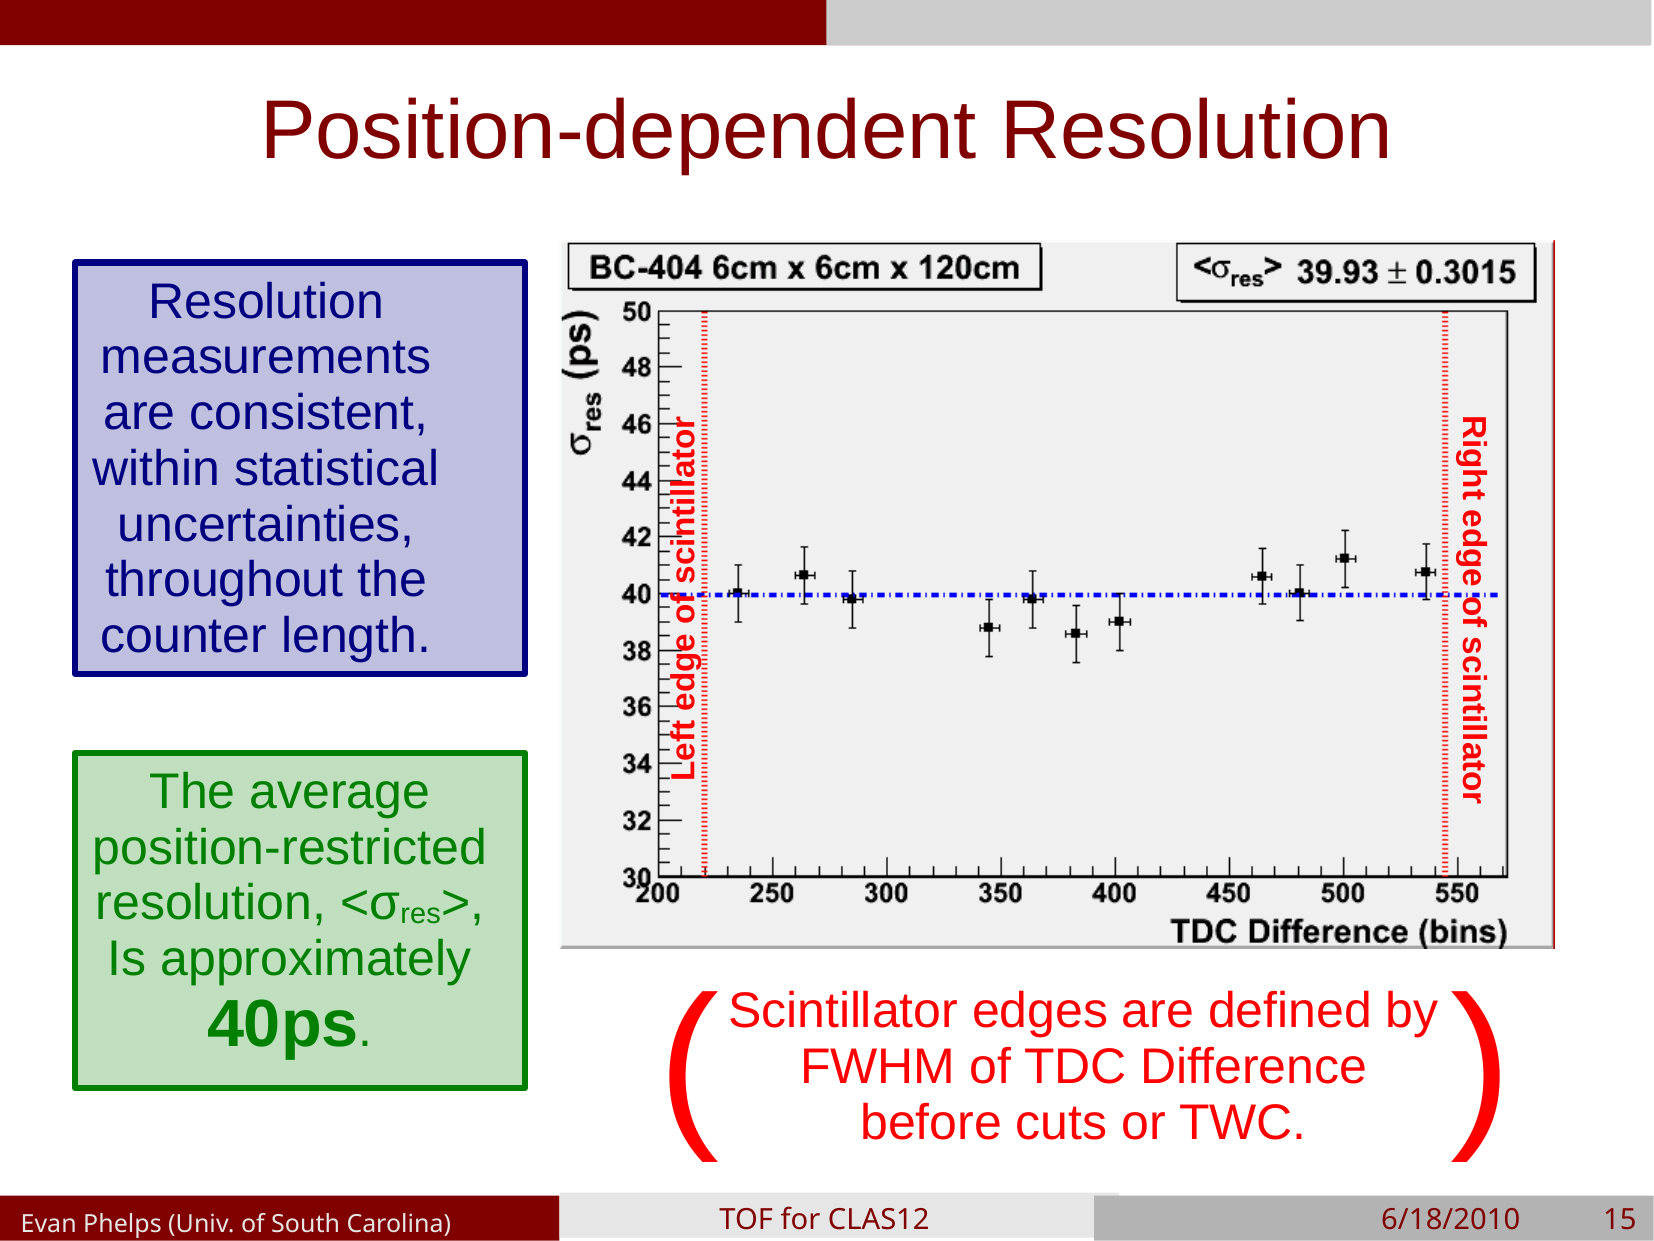

# Position-dependent Resolution
Resolution measurements are consistent, within statistical uncertainties, throughout the counter length.
Left edge of scintillator
Right edge of scintillator
The average position-restricted resolution, <σres>,
Is approximately 40ps.
(
)
Scintillator edges are defined by
FWHM of TDC Difference
before cuts or TWC.
TOF for CLAS12
15